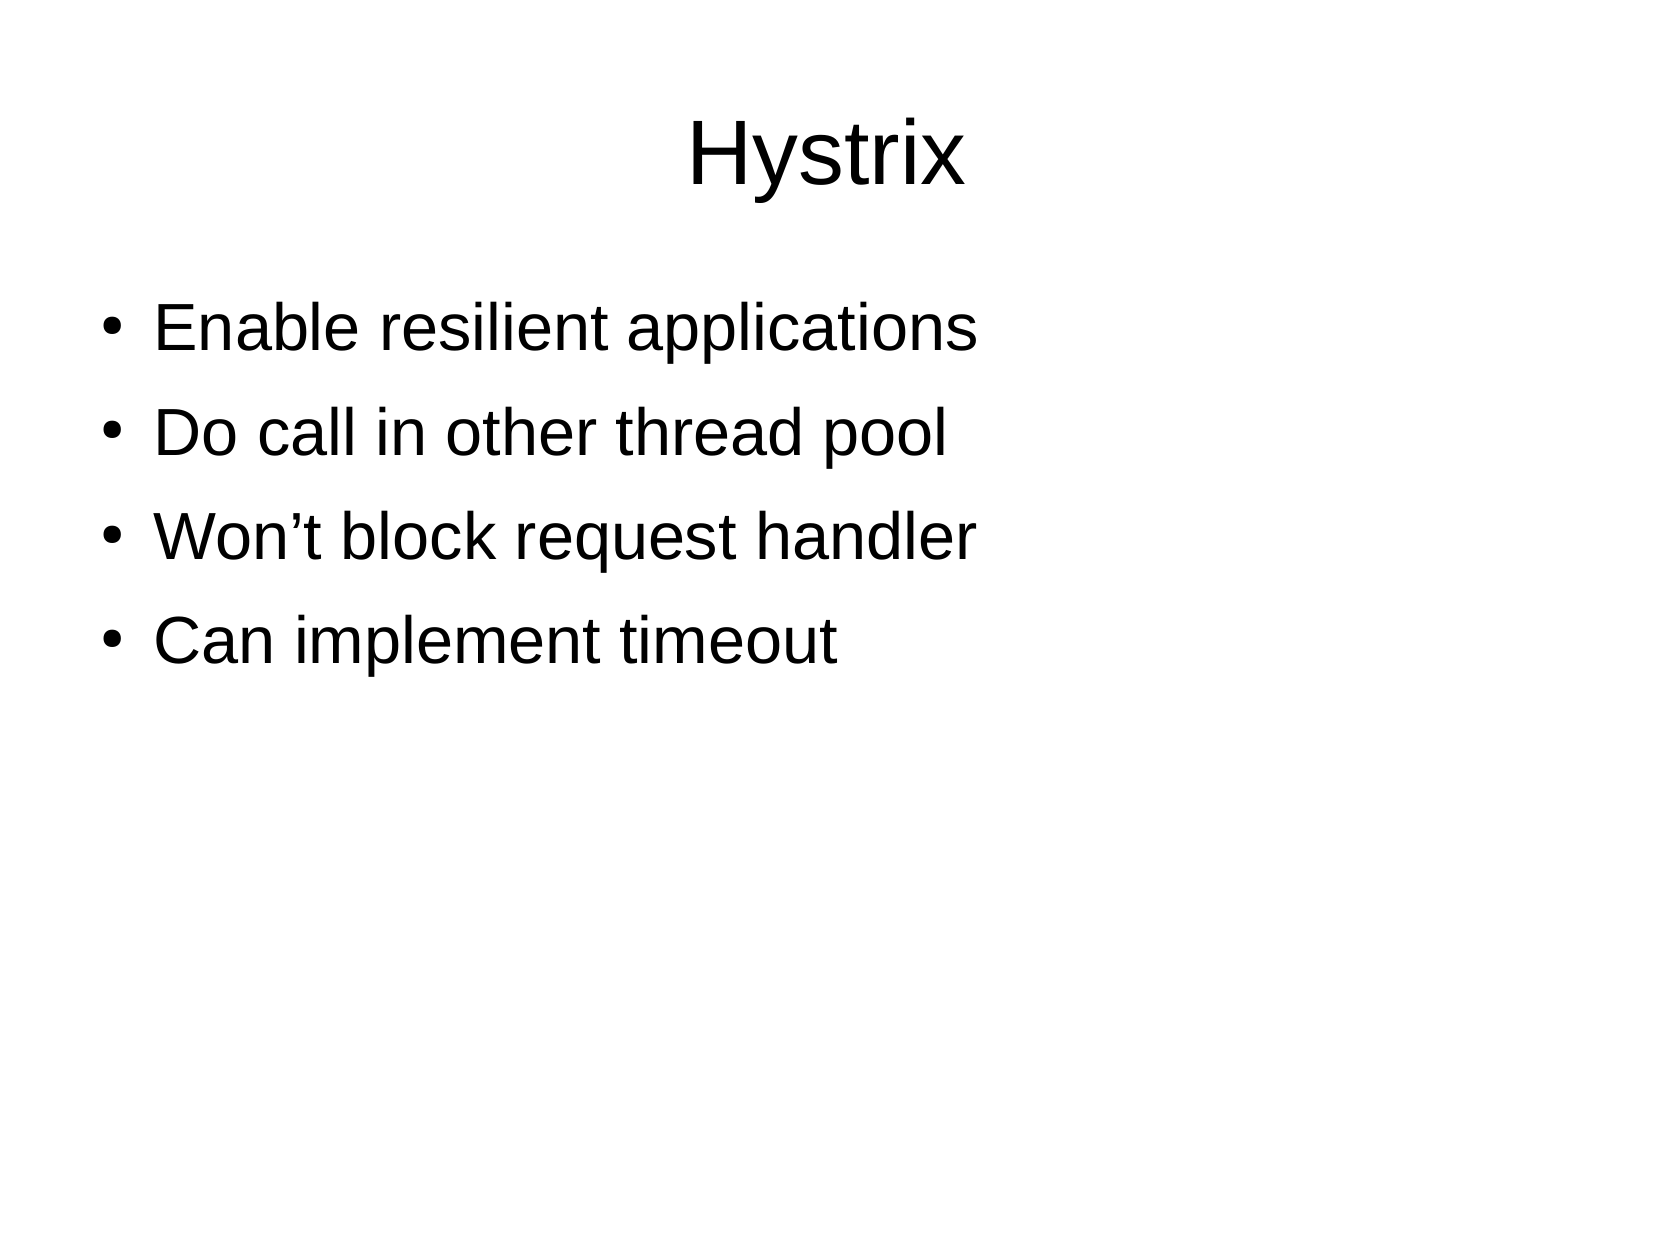

# Hystrix
Enable resilient applications
Do call in other thread pool
Won’t block request handler
Can implement timeout